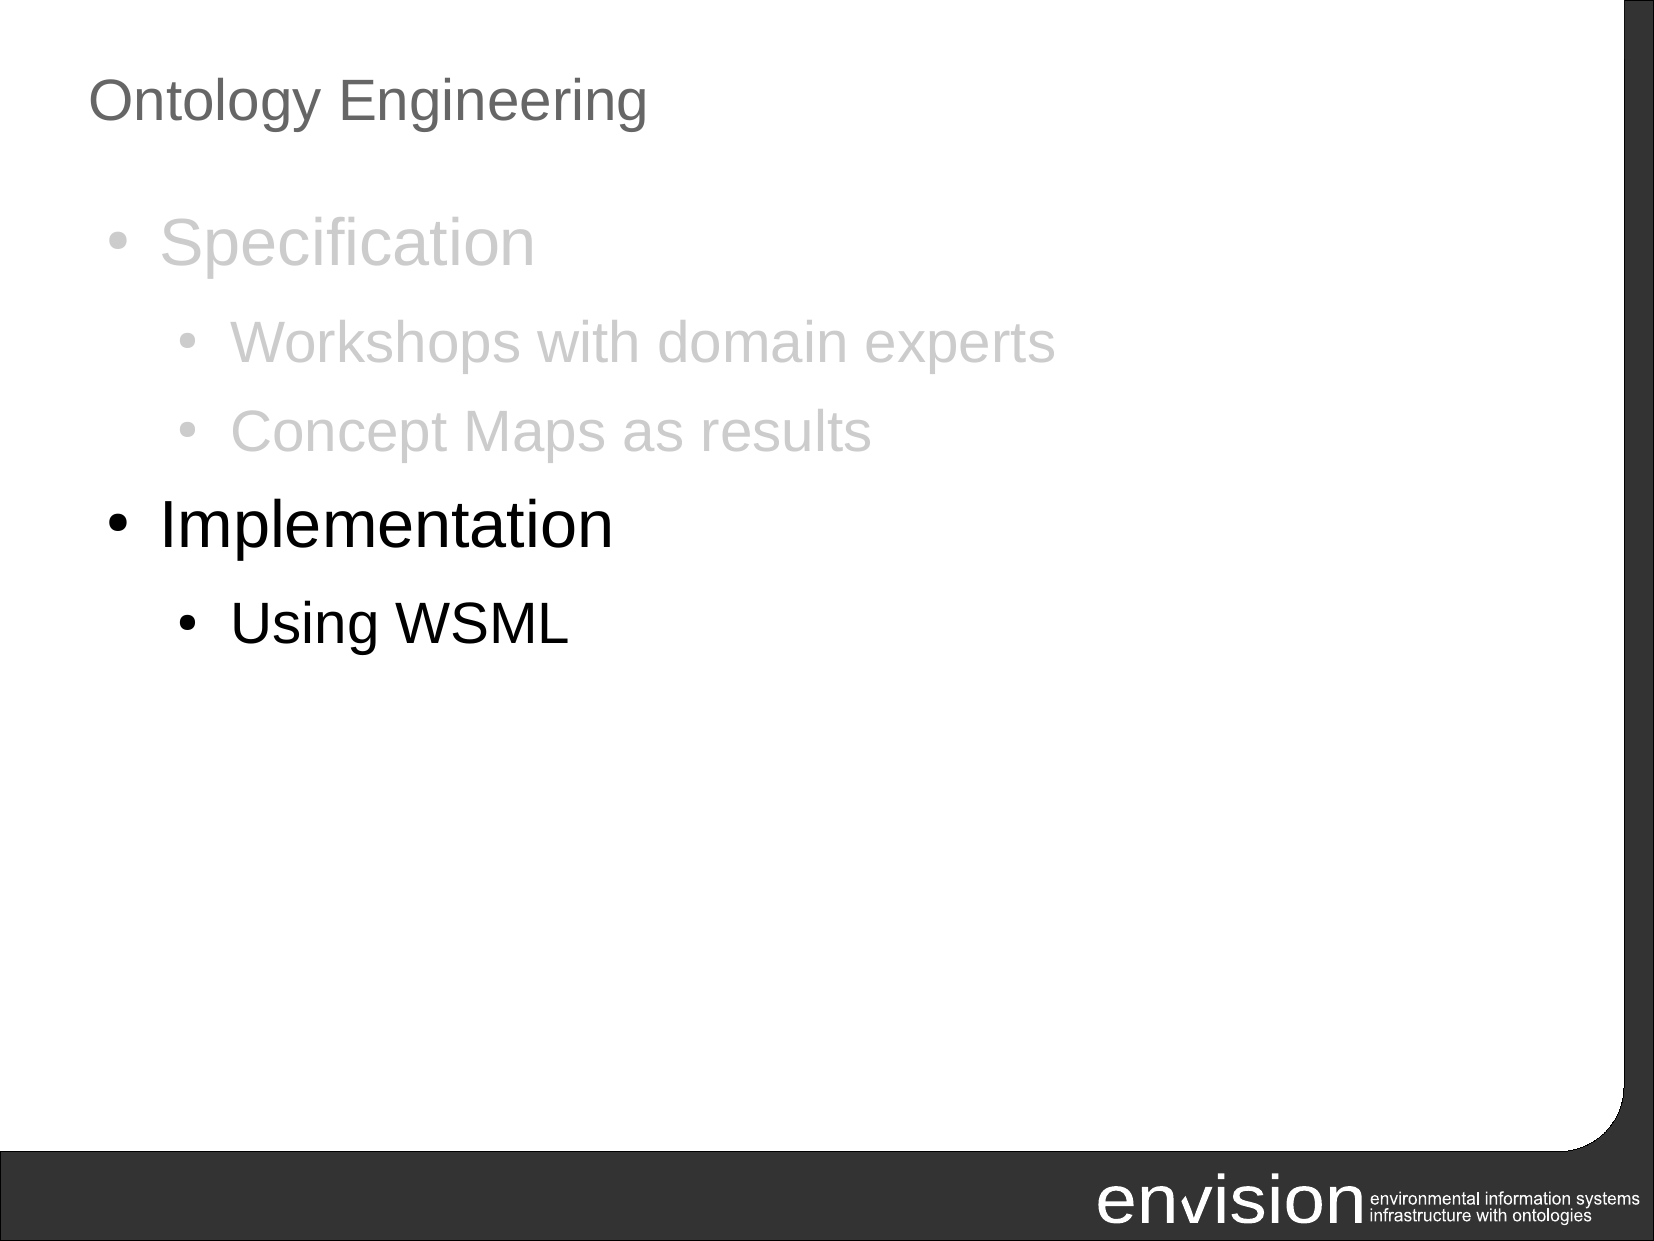

# Ontology Engineering
Specification
Workshops with domain experts
Concept Maps as results
Implementation
Using WSML